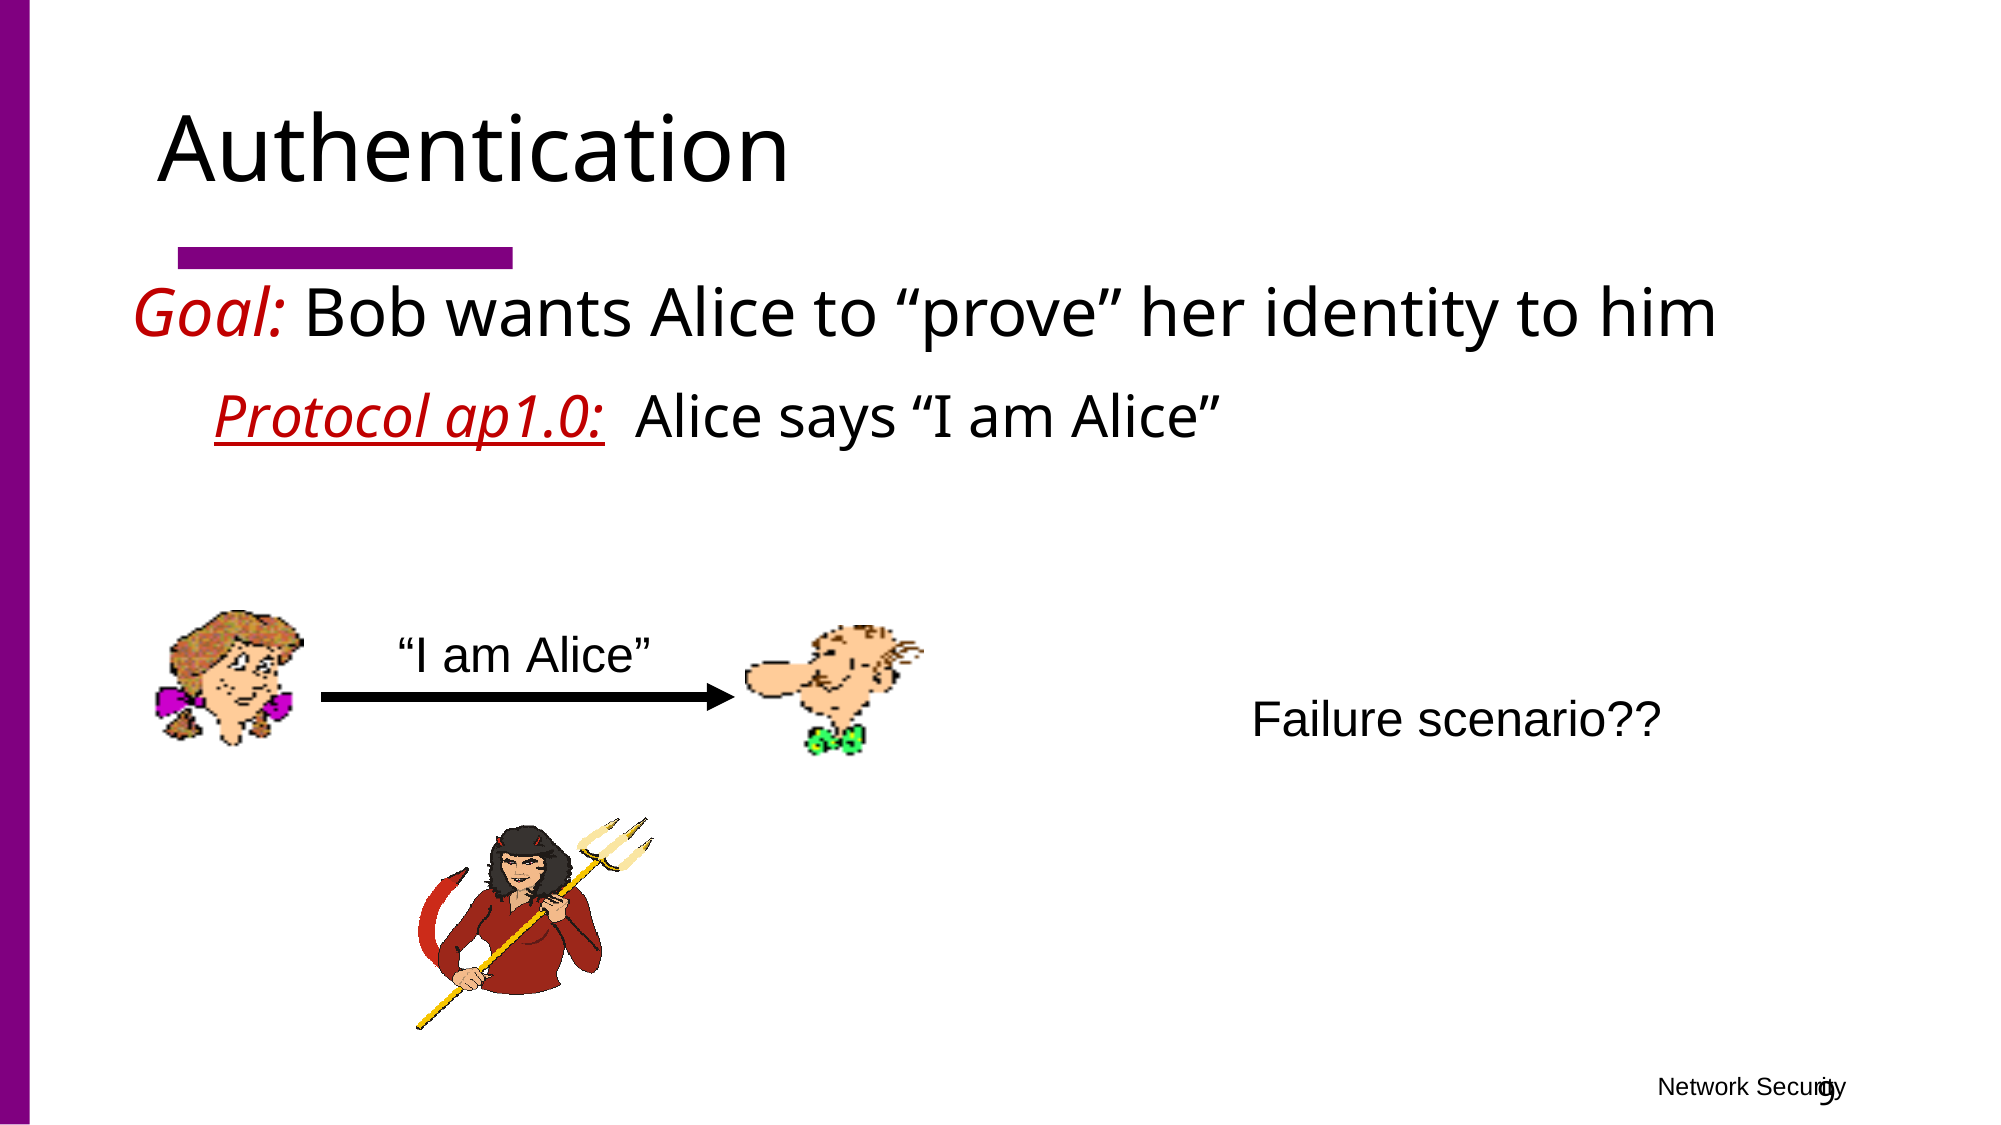

# Authentication
Goal: Bob wants Alice to “prove” her identity to him
Protocol ap1.0: Alice says “I am Alice”
“I am Alice”
Failure scenario??
Network Security